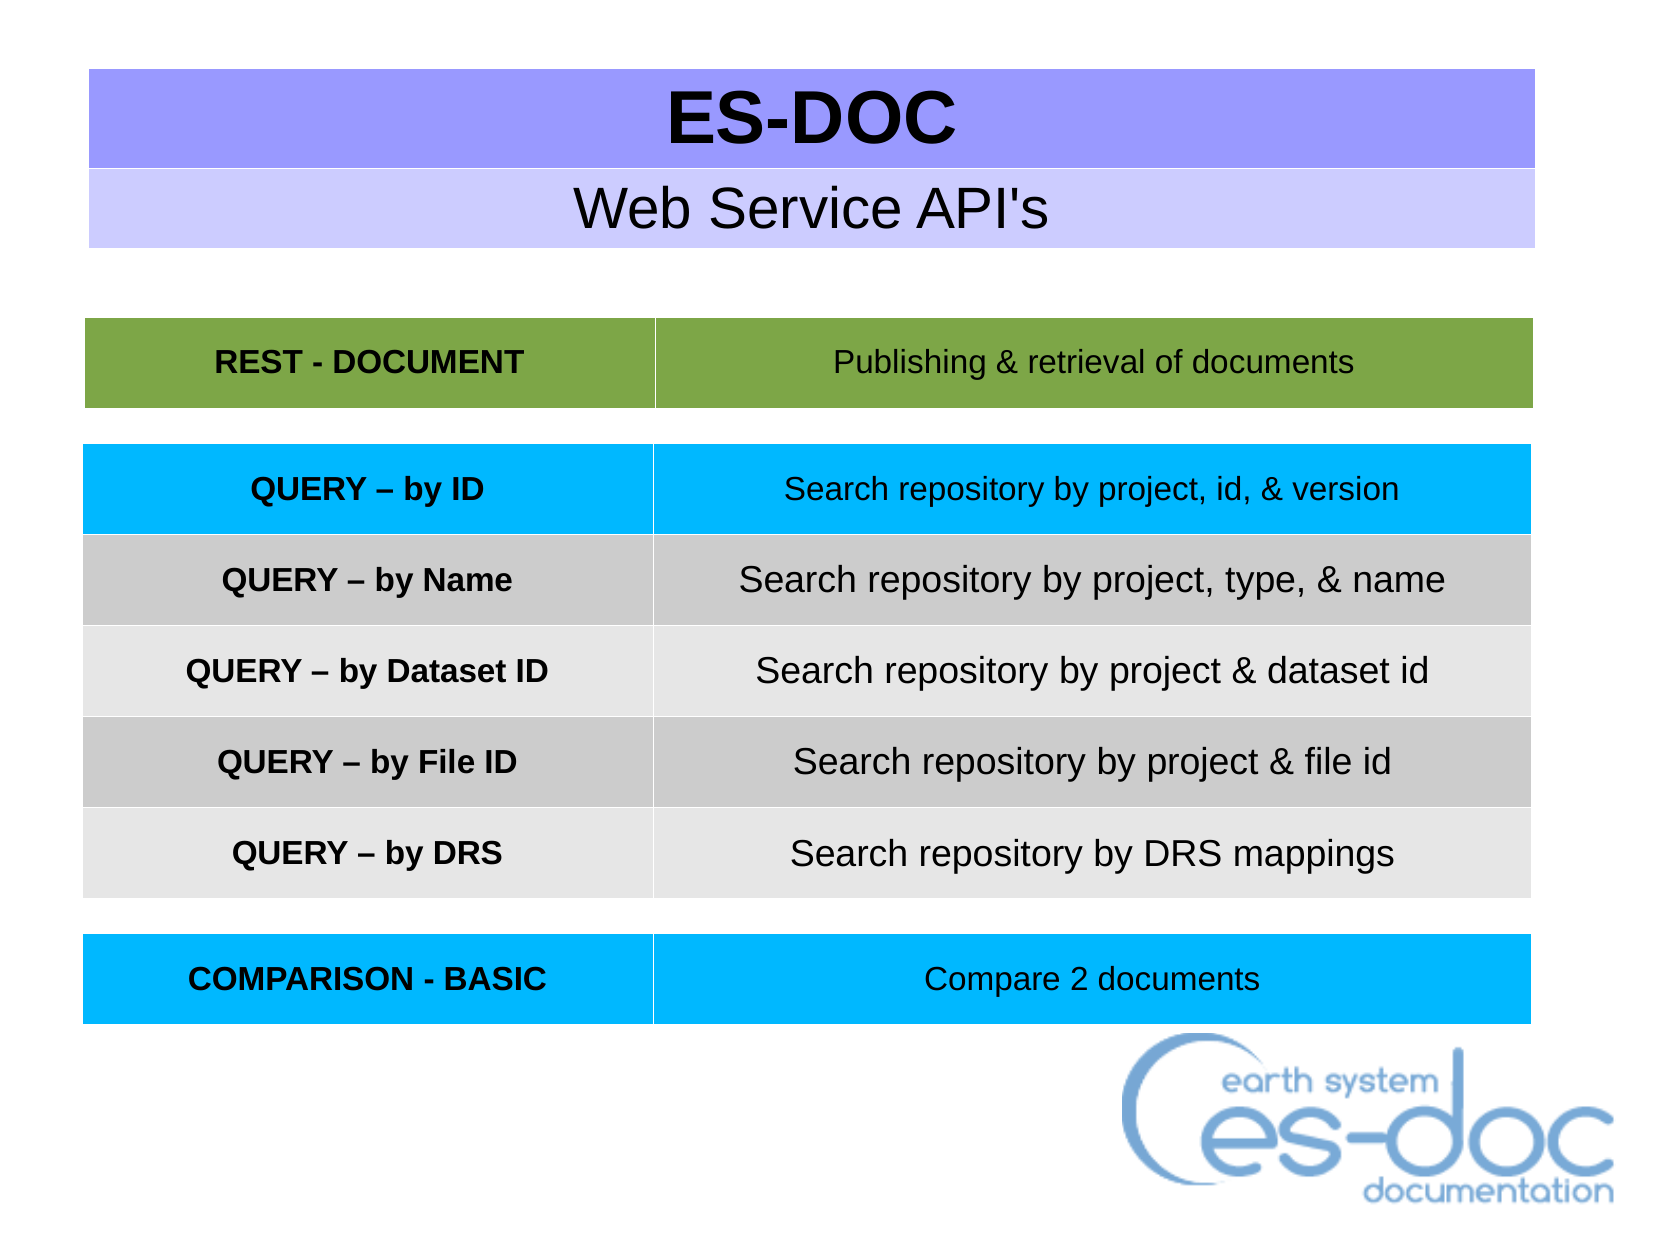

| ES-DOC |
| --- |
| Web Service API's |
| REST - DOCUMENT | Publishing & retrieval of documents |
| --- | --- |
| QUERY – by ID | Search repository by project, id, & version |
| --- | --- |
| QUERY – by Name | Search repository by project, type, & name |
| QUERY – by Dataset ID | Search repository by project & dataset id |
| QUERY – by File ID | Search repository by project & file id |
| QUERY – by DRS | Search repository by DRS mappings |
| COMPARISON - BASIC | Compare 2 documents |
| --- | --- |